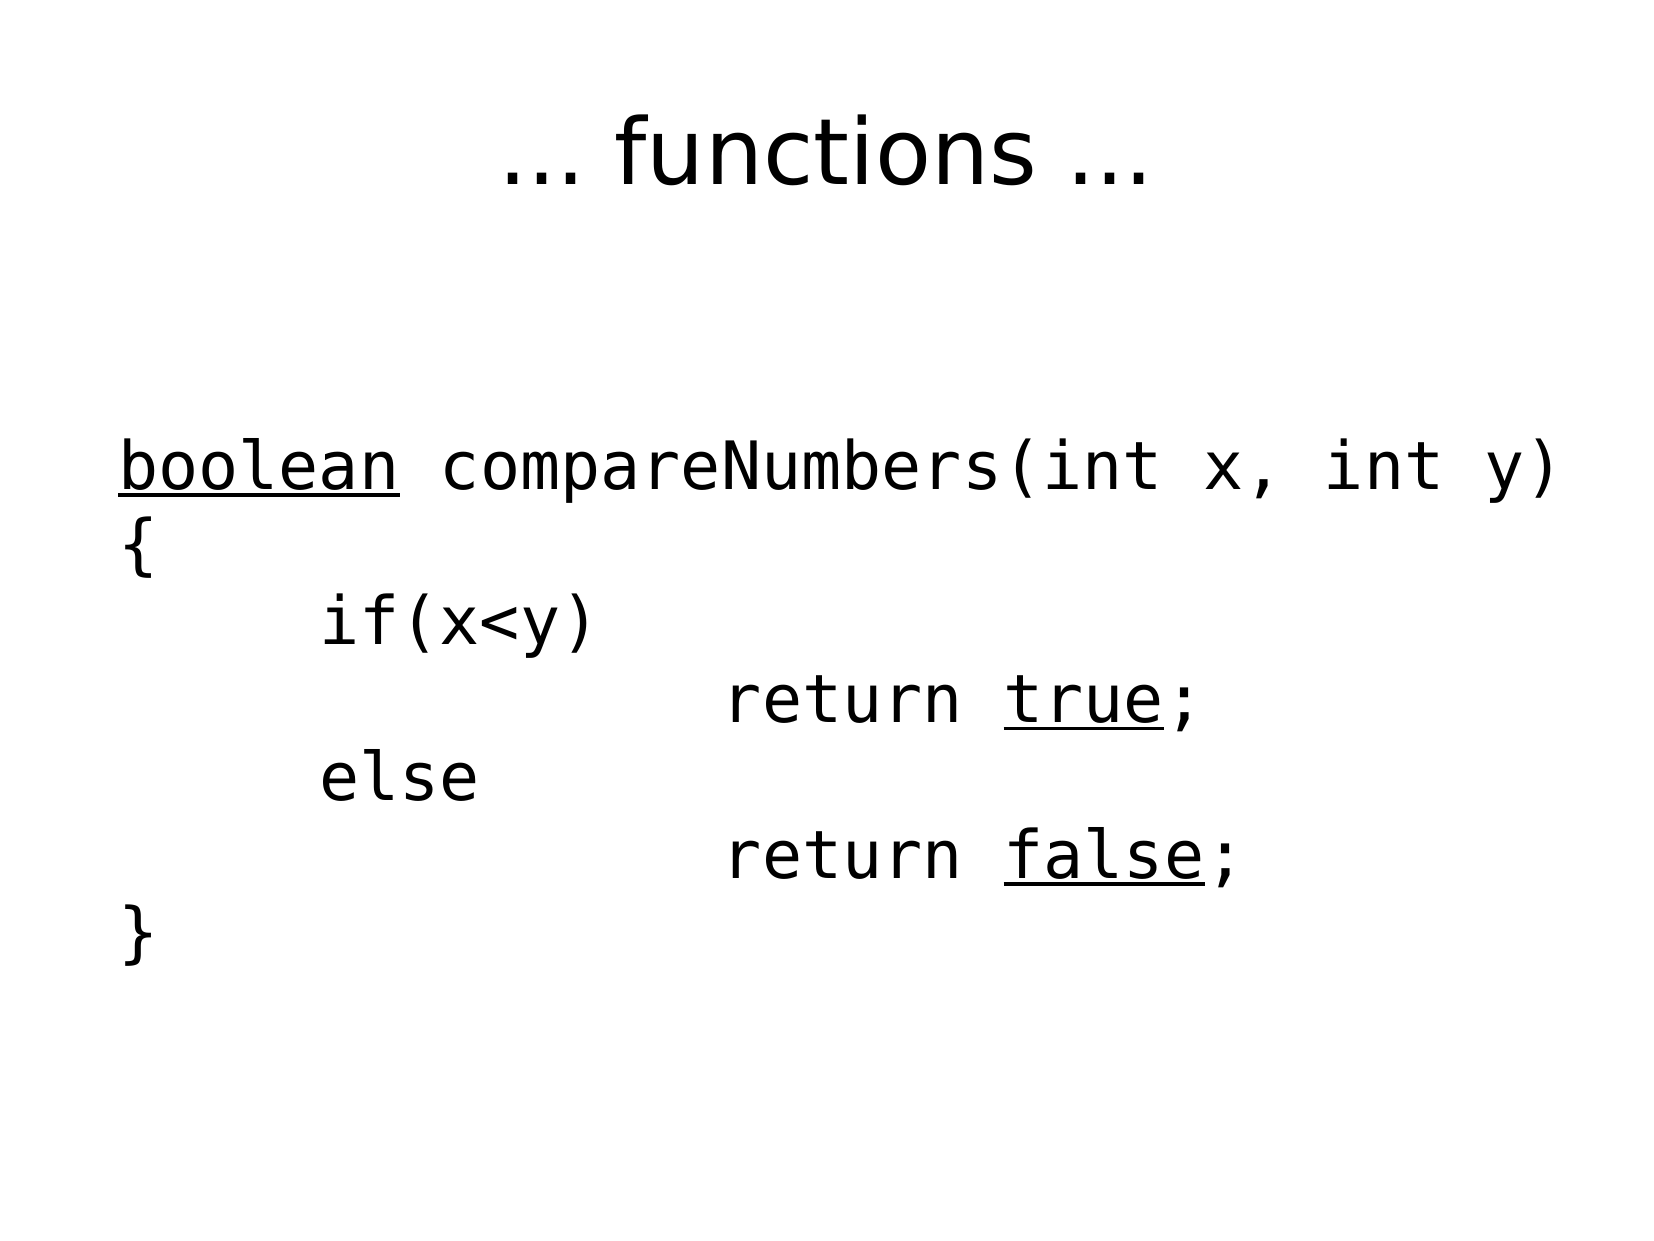

# ... functions ...
boolean compareNumbers(int x, int y)
{
 if(x<y)
 return true;
 else
 return false;
}